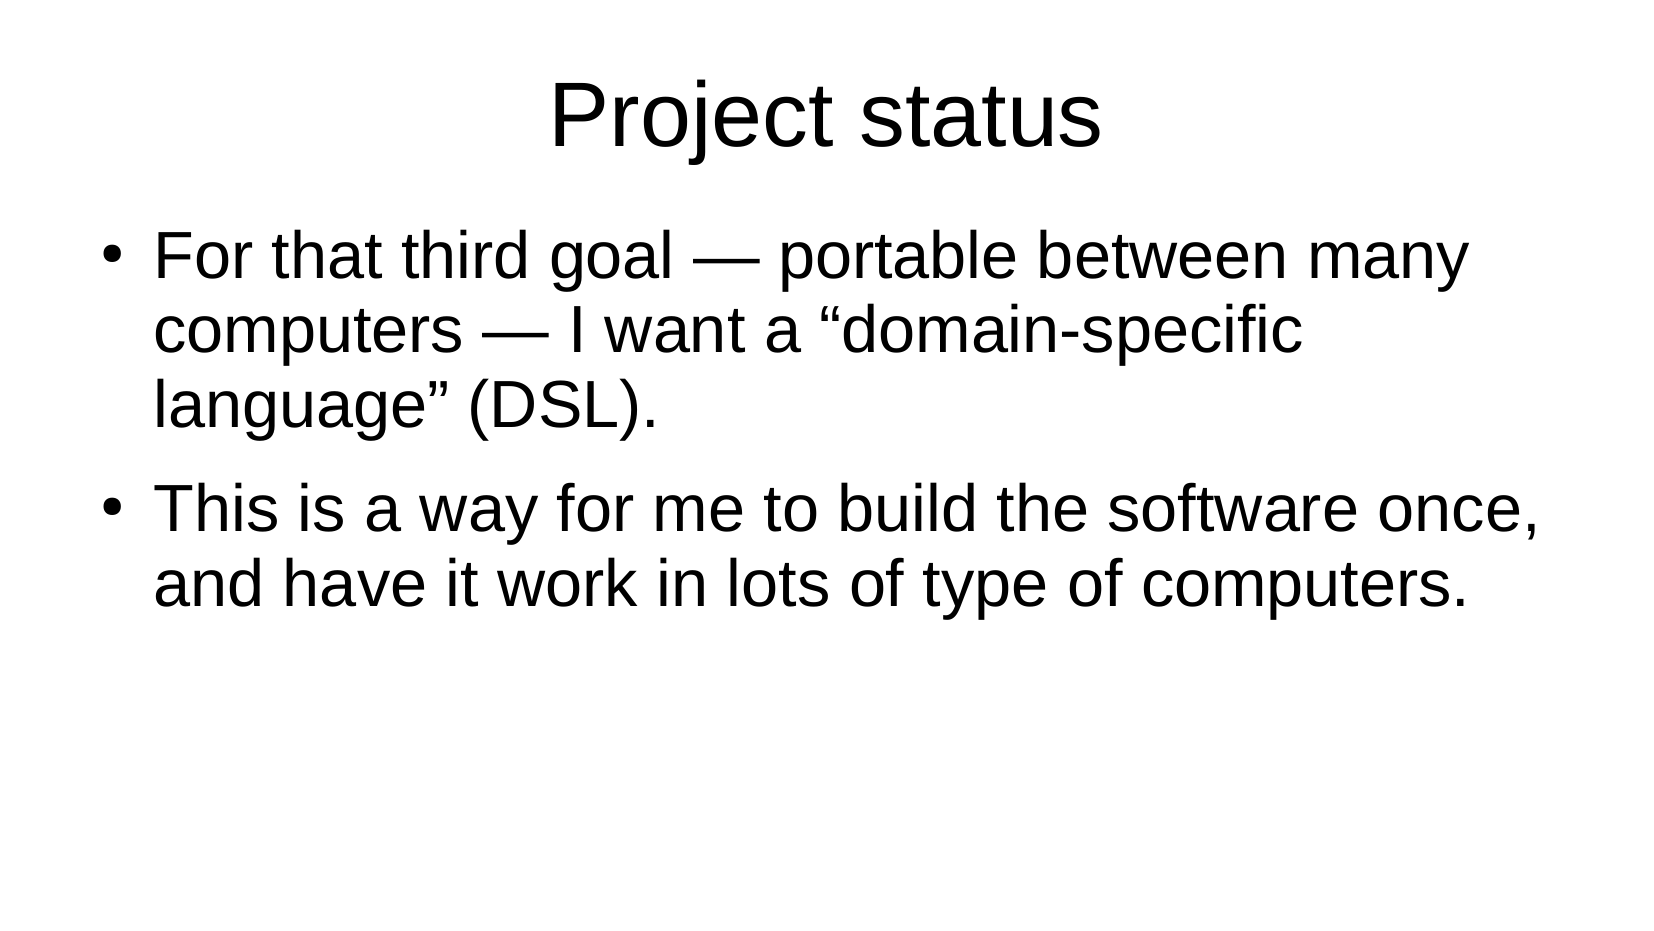

# Project status
For that third goal — portable between many computers — I want a “domain-specific language” (DSL).
This is a way for me to build the software once, and have it work in lots of type of computers.